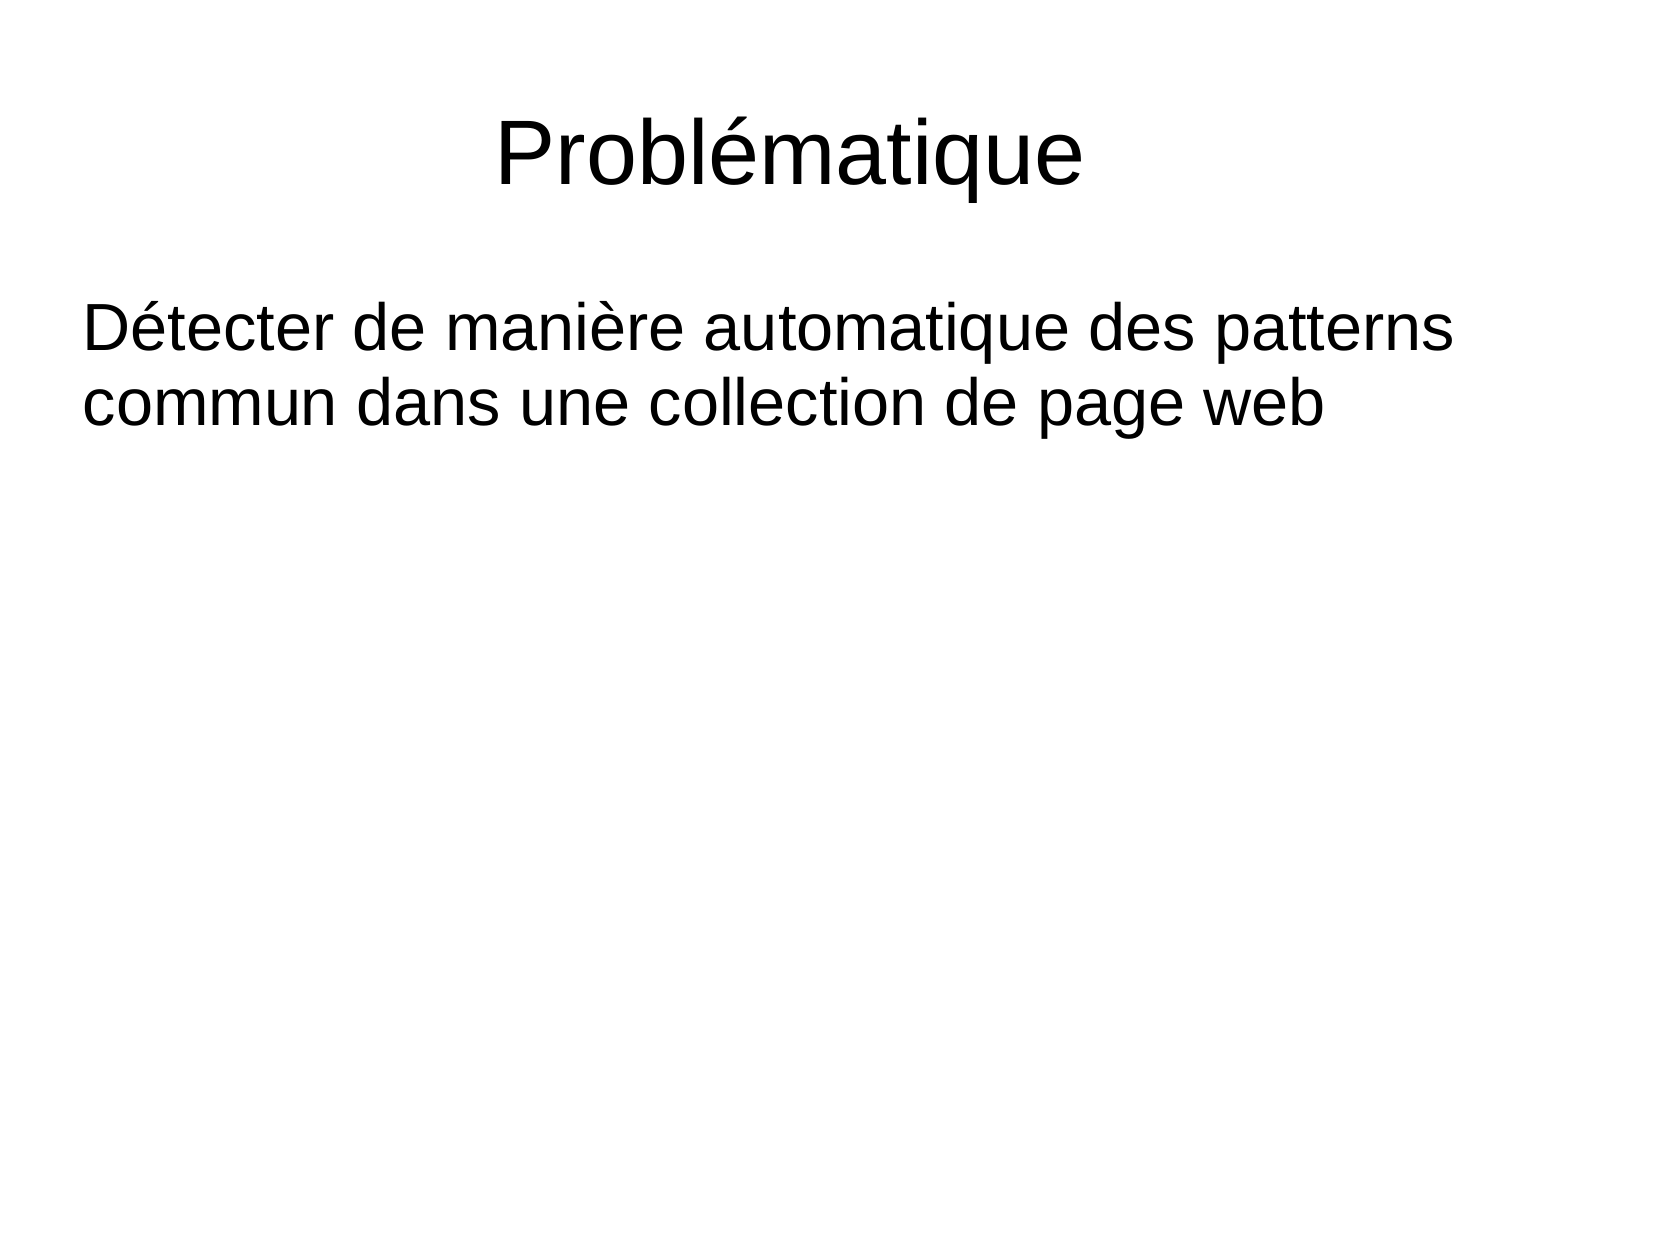

# Problématique
Détecter de manière automatique des patterns commun dans une collection de page web